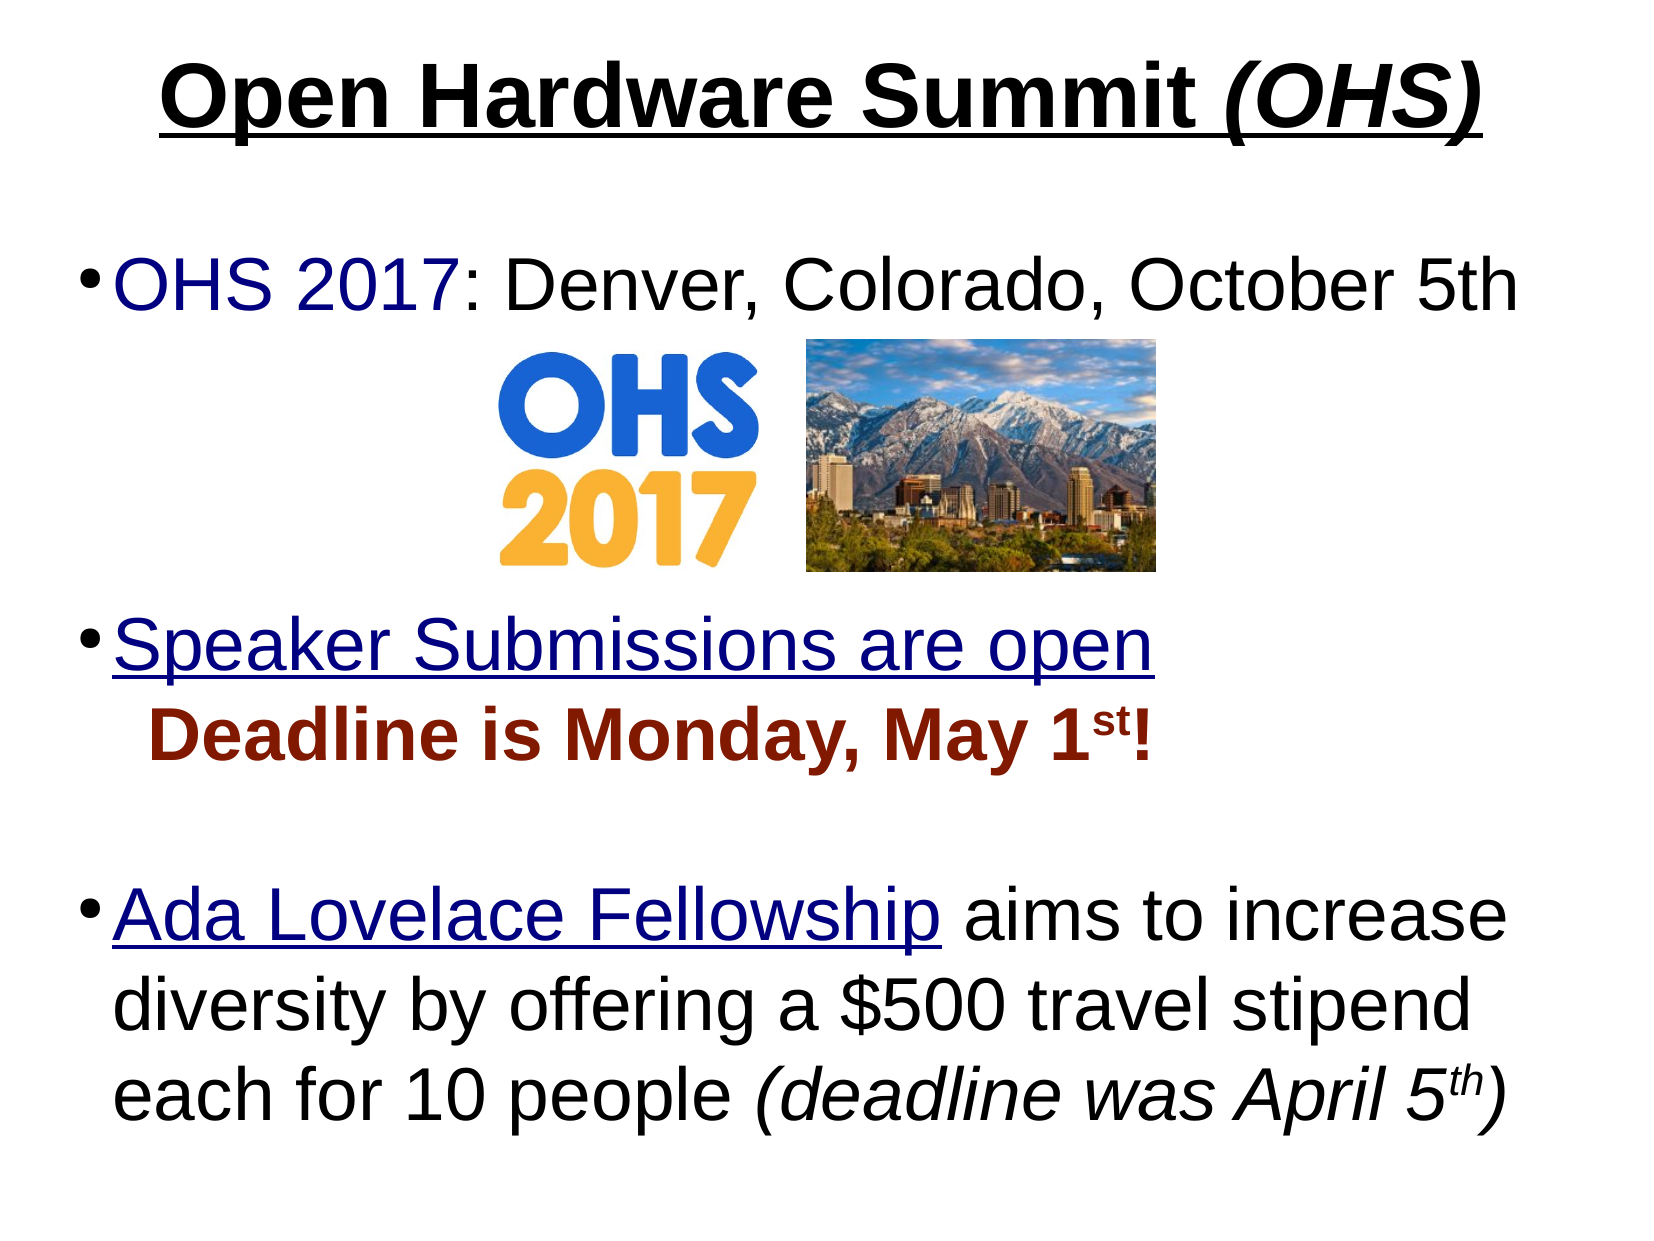

Open Hardware Summit (OHS)
OHS 2017: Denver, Colorado, October 5th
Speaker Submissions are open
Deadline is Monday, May 1st!
Ada Lovelace Fellowship aims to increase diversity by offering a $500 travel stipend each for 10 people (deadline was April 5th)